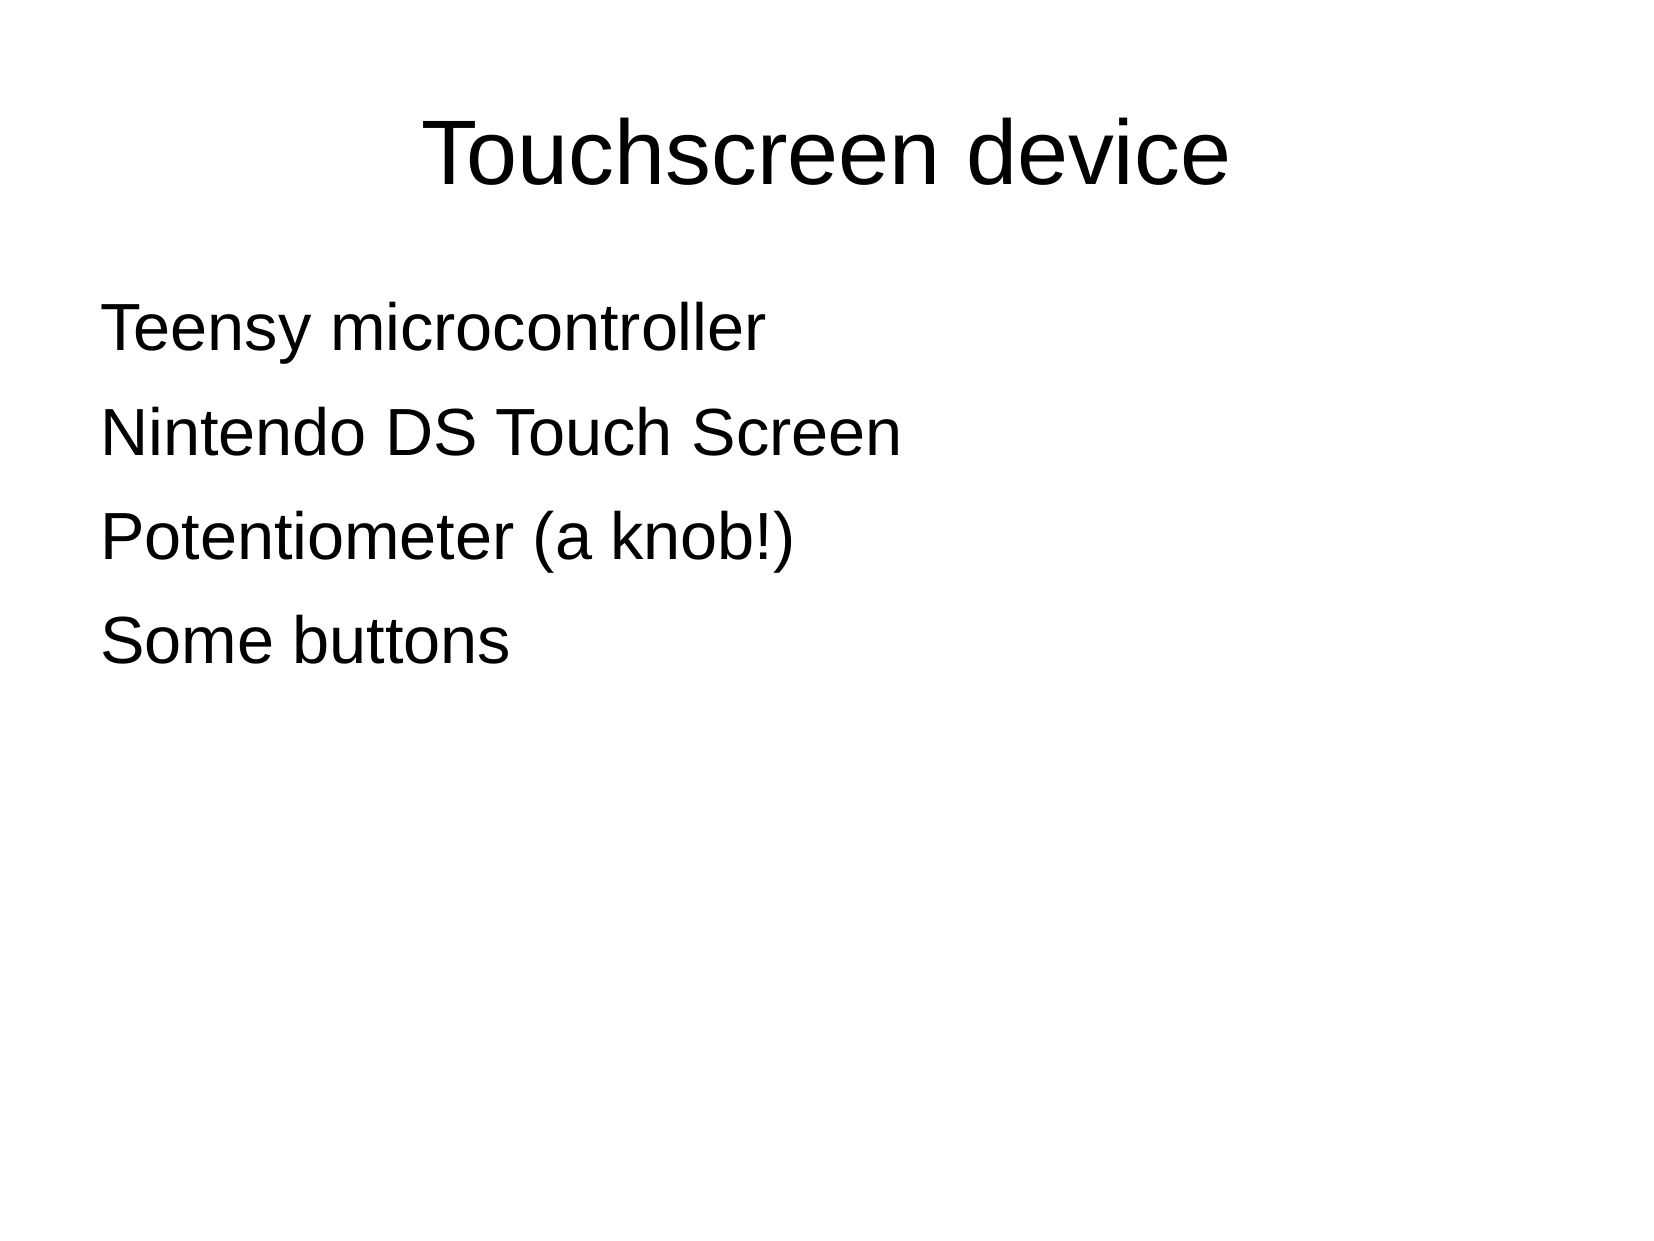

# Touchscreen device
Teensy microcontroller
Nintendo DS Touch Screen
Potentiometer (a knob!)
Some buttons